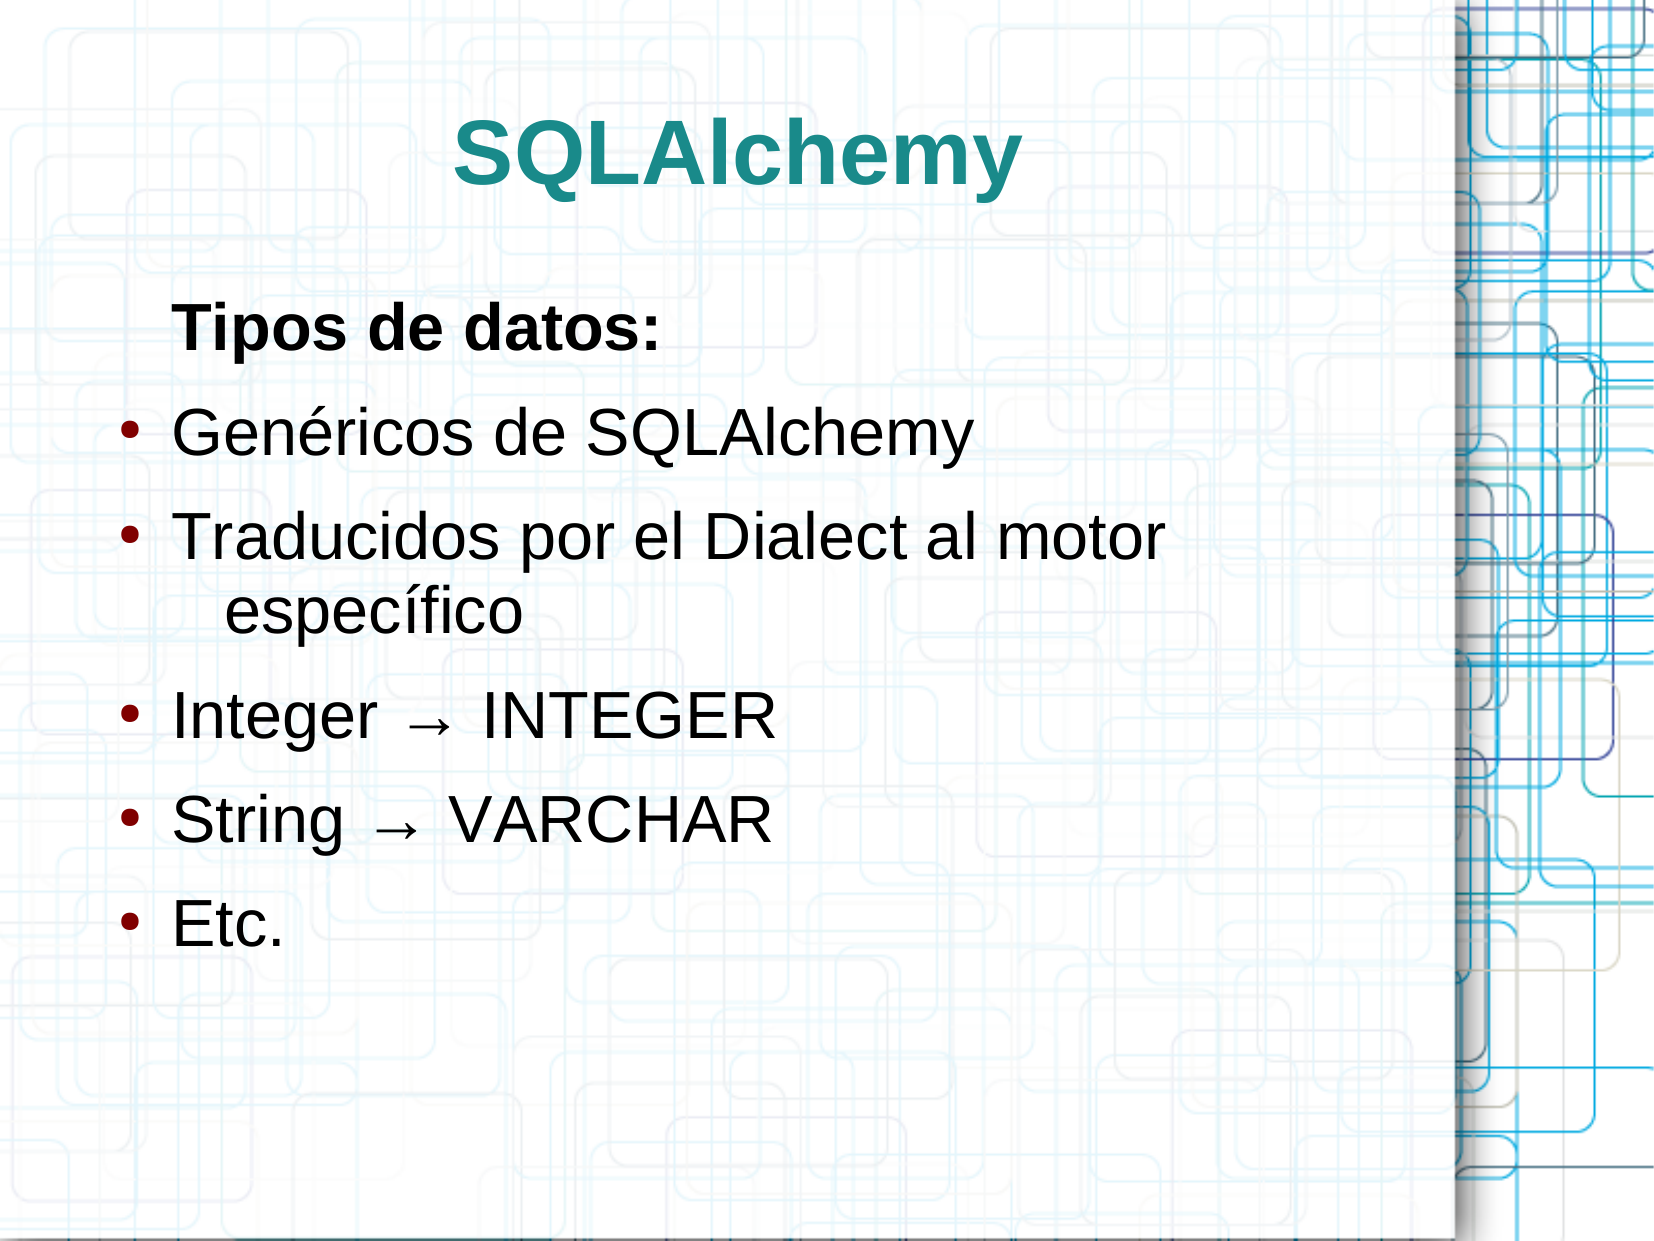

# SQLAlchemy
Tipos de datos:
Genéricos de SQLAlchemy
Traducidos por el Dialect al motor específico
Integer → INTEGER
String → VARCHAR
Etc.